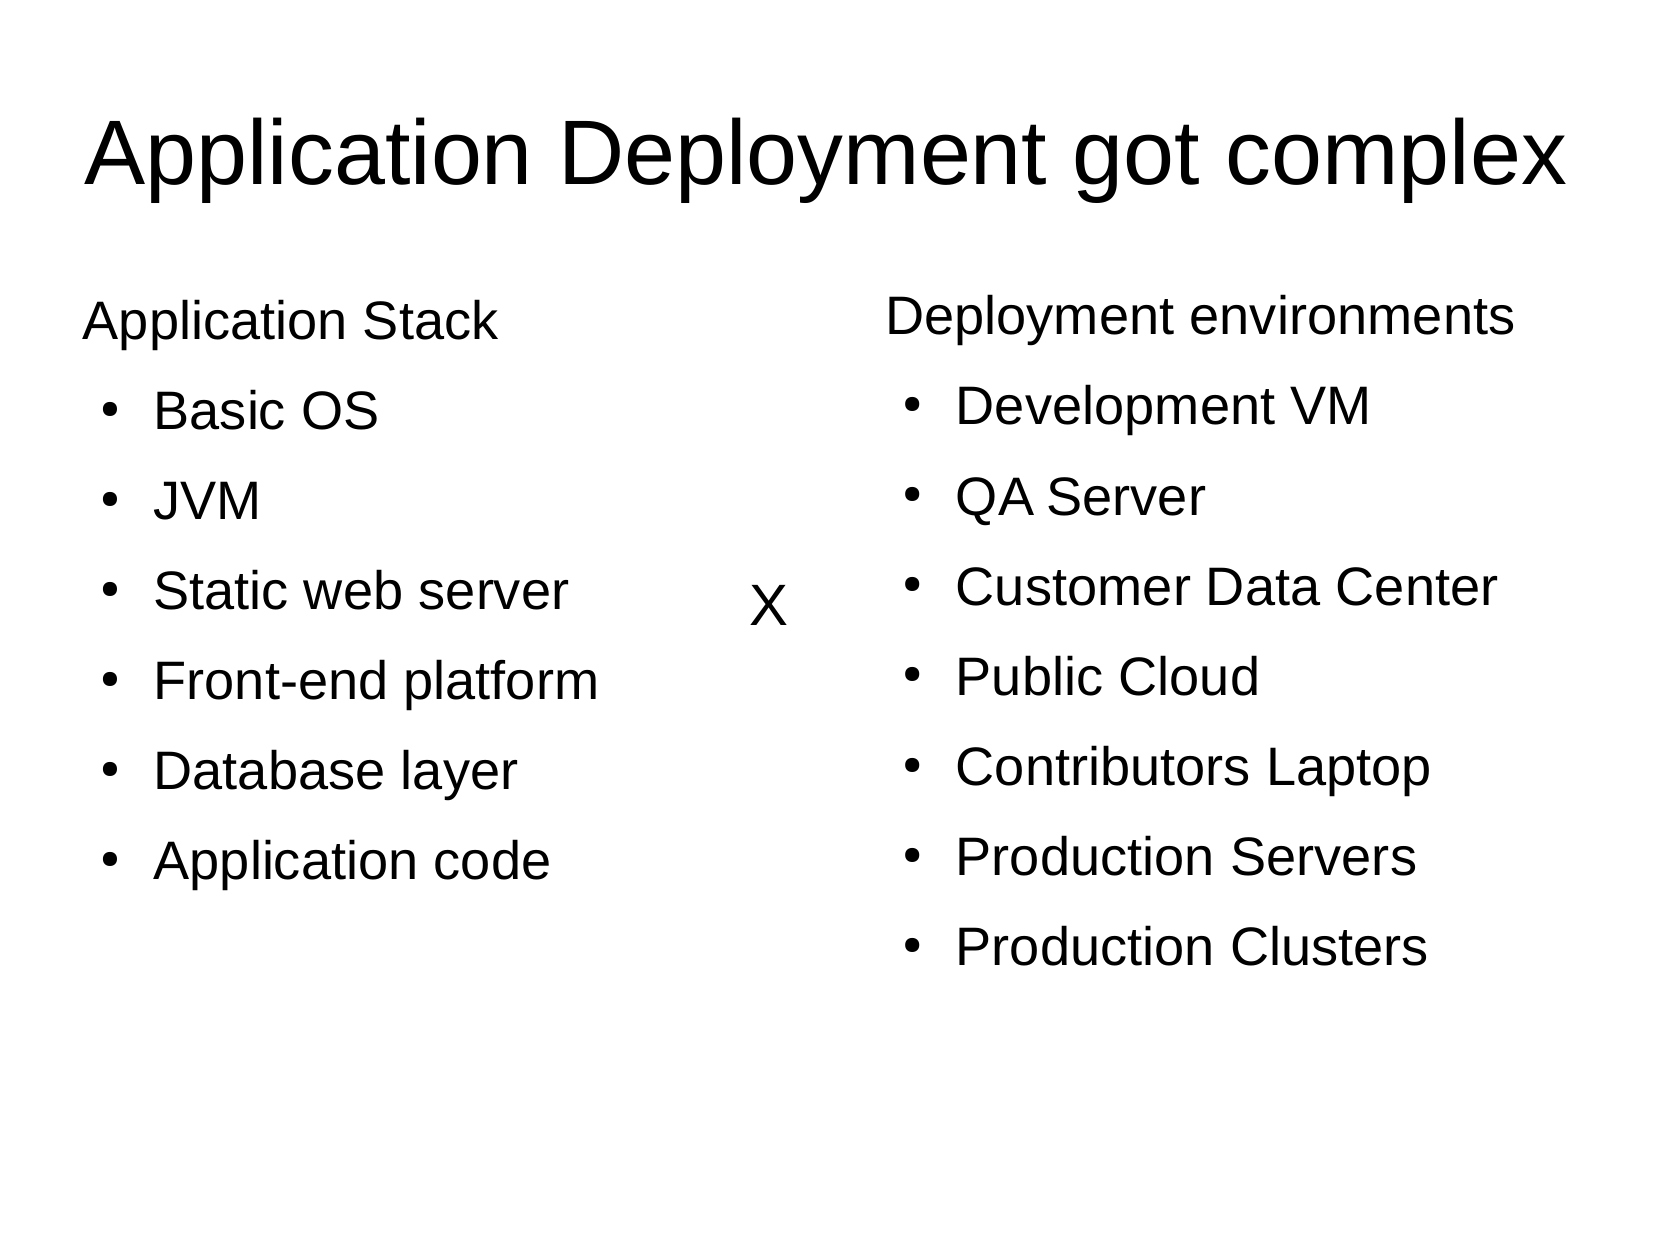

# Application Deployment got complex
Deployment environments
Development VM
QA Server
Customer Data Center
Public Cloud
Contributors Laptop
Production Servers
Production Clusters
Application Stack
Basic OS
JVM
Static web server
Front-end platform
Database layer
Application code
X